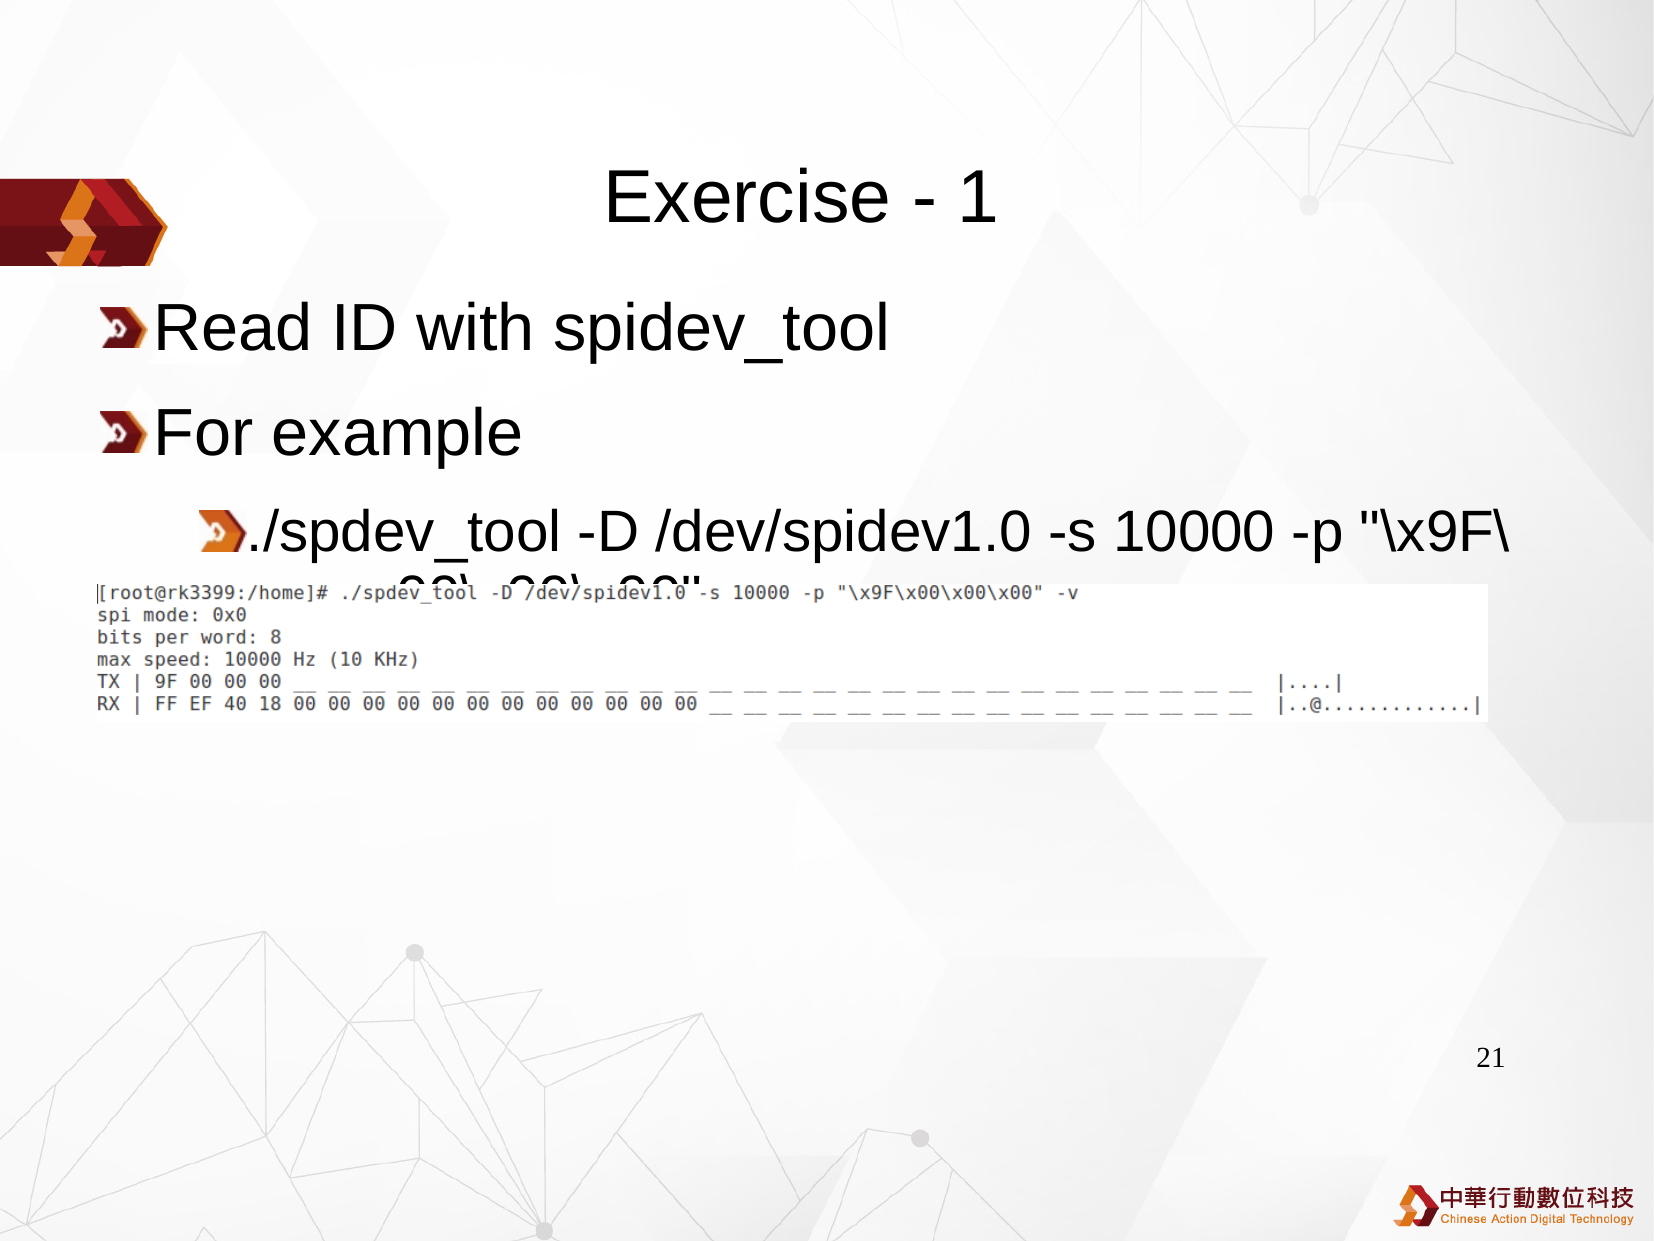

# Exercise - 1
Read ID with spidev_tool
For example
./spdev_tool -D /dev/spidev1.0 -s 10000 -p "\x9F\x00\x00\x00" -v
21